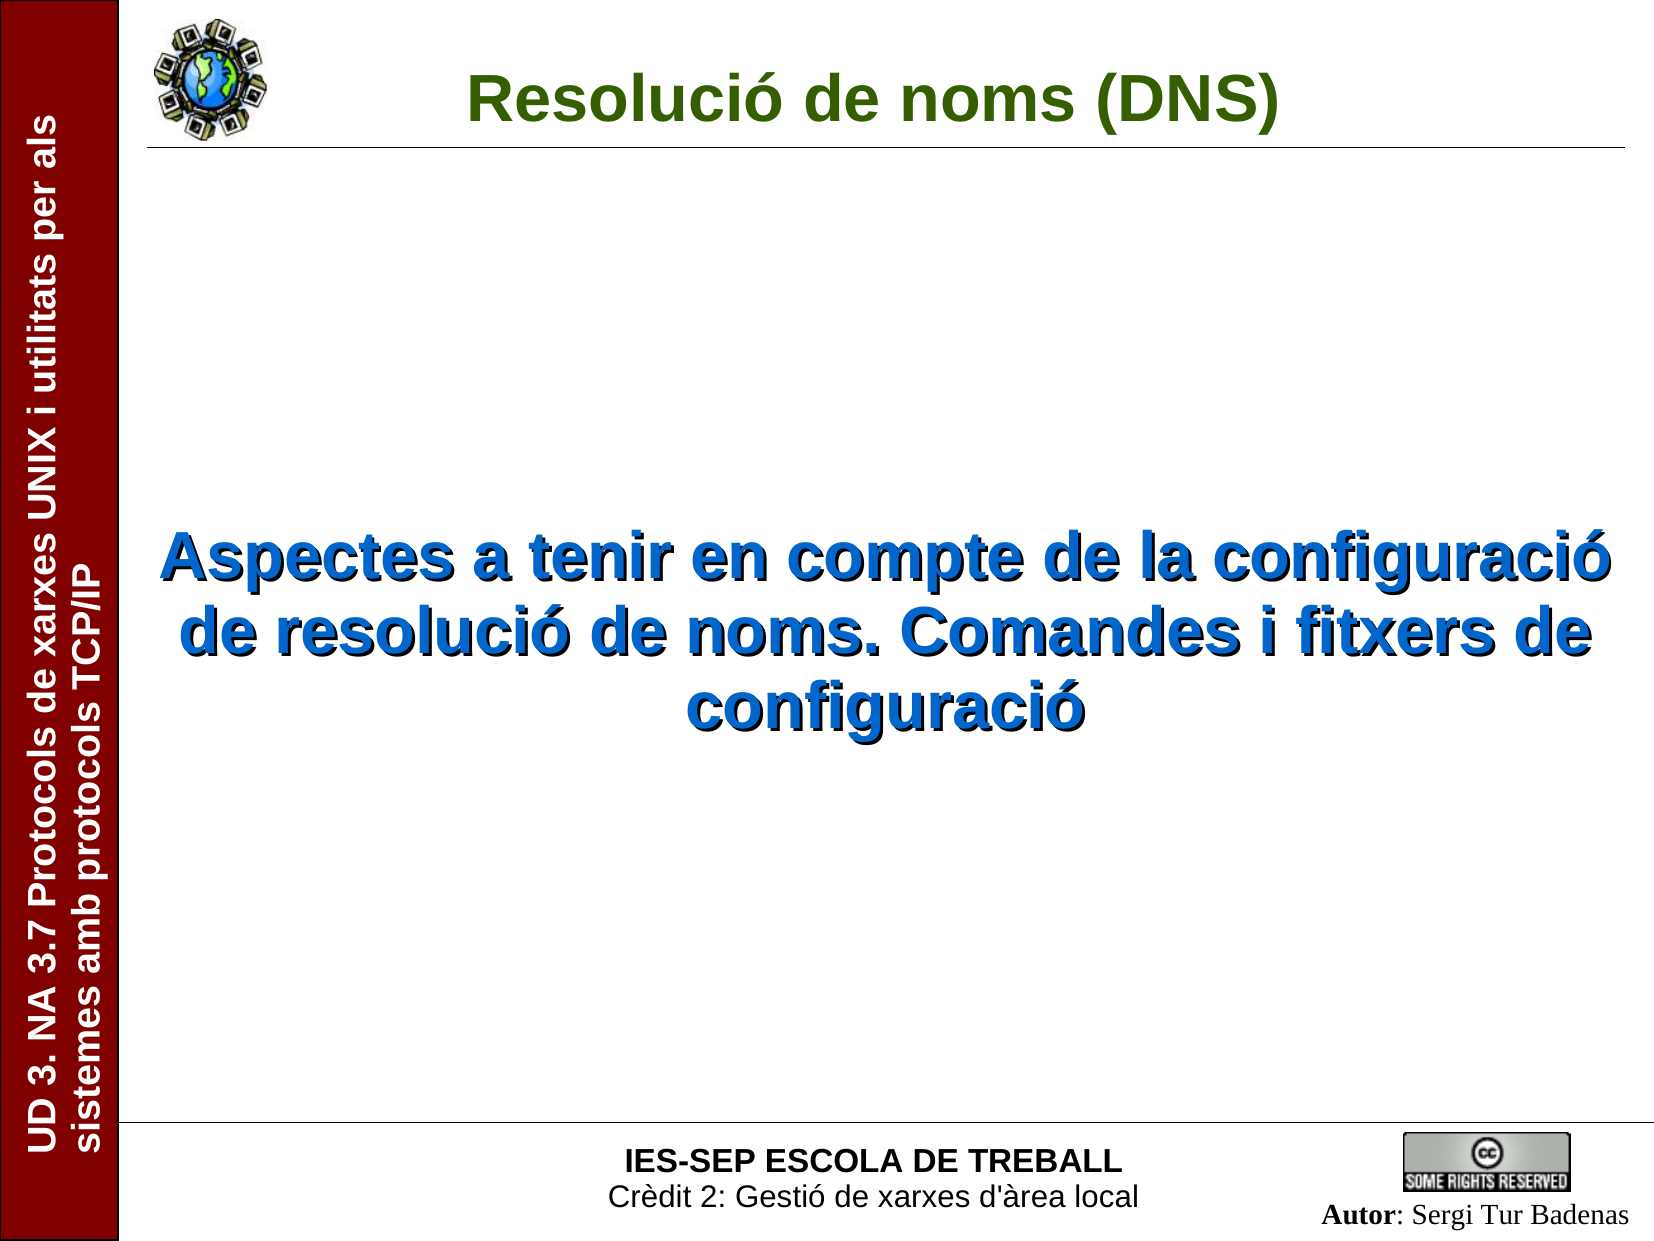

# Resolució de noms (DNS)
Aspectes a tenir en compte de la configuració de resolució de noms. Comandes i fitxers de configuració